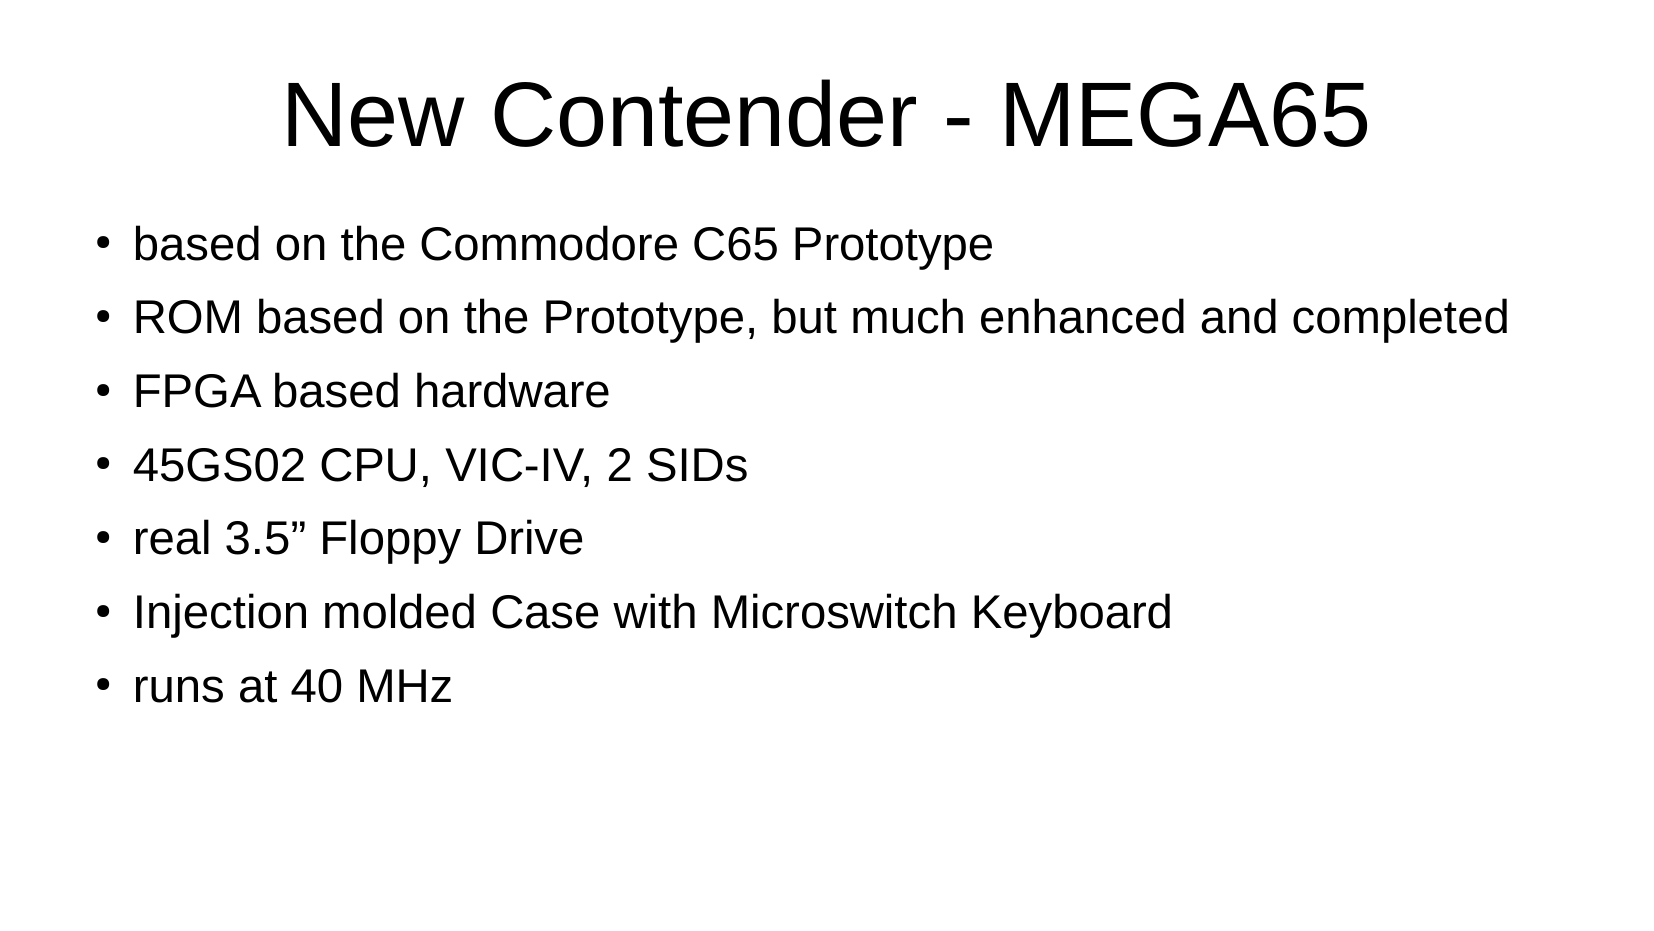

# New Contender - MEGA65
based on the Commodore C65 Prototype
ROM based on the Prototype, but much enhanced and completed
FPGA based hardware
45GS02 CPU, VIC-IV, 2 SIDs
real 3.5” Floppy Drive
Injection molded Case with Microswitch Keyboard
runs at 40 MHz